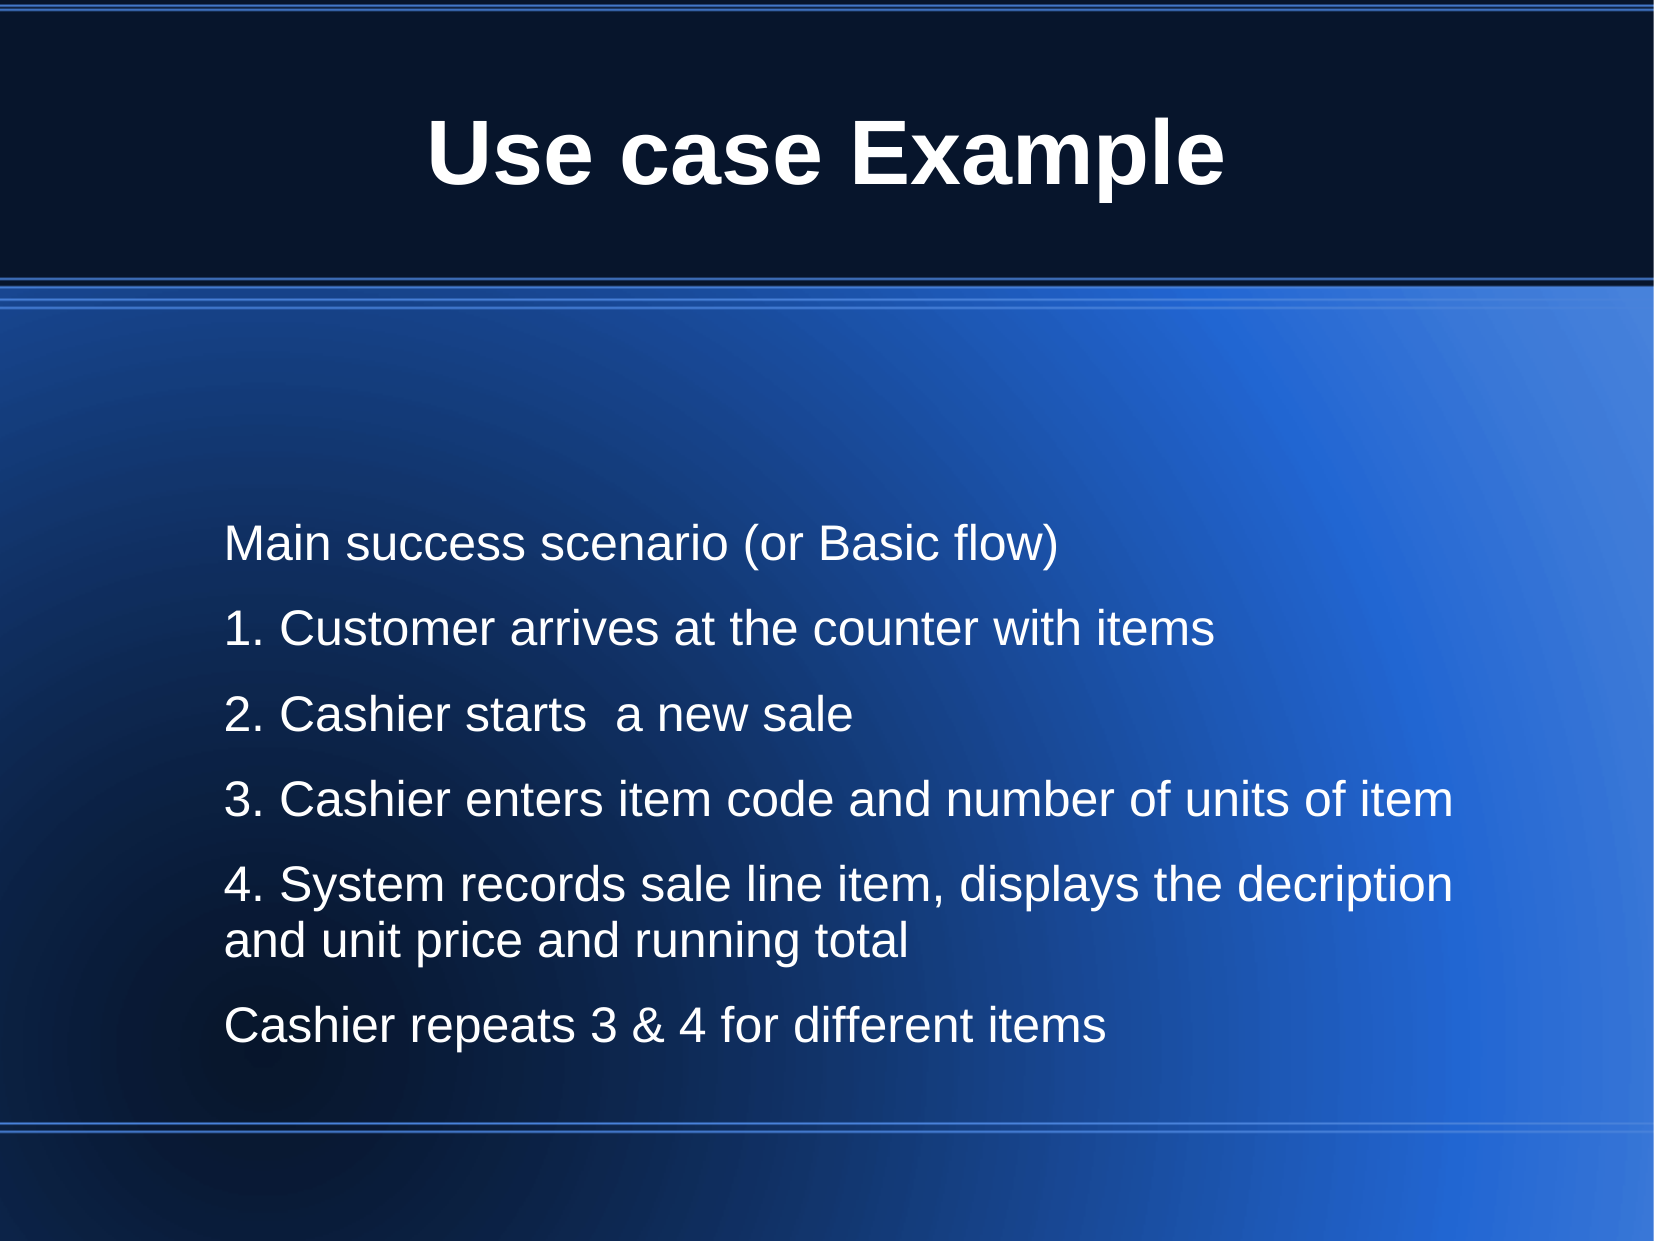

# Use case Example
Main success scenario (or Basic flow)
1. Customer arrives at the counter with items
2. Cashier starts a new sale
3. Cashier enters item code and number of units of item
4. System records sale line item, displays the decription and unit price and running total
Cashier repeats 3 & 4 for different items